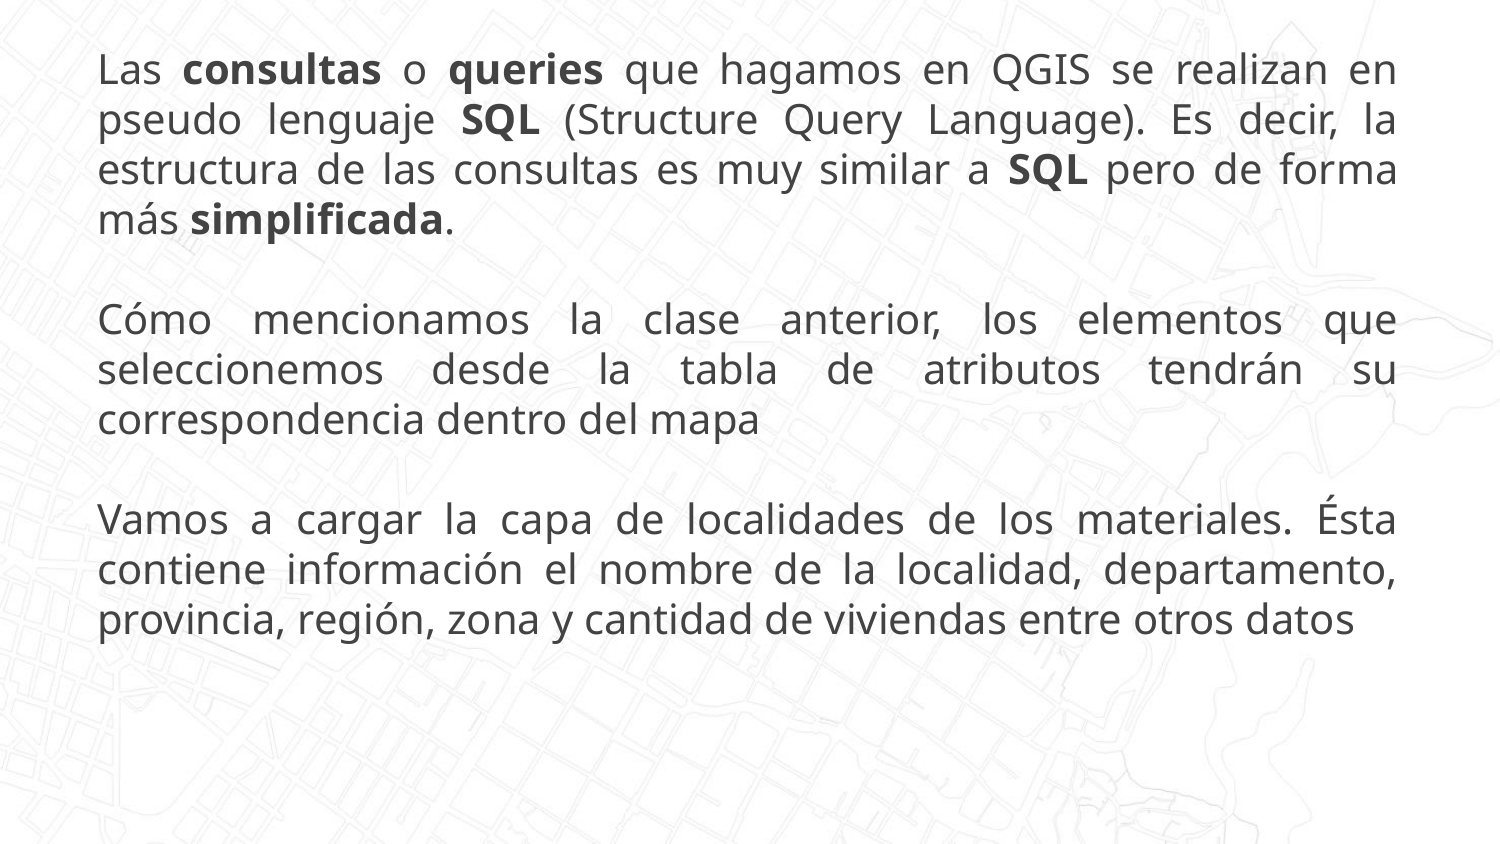

Las consultas o queries que hagamos en QGIS se realizan en pseudo lenguaje SQL (Structure Query Language). Es decir, la estructura de las consultas es muy similar a SQL pero de forma más simplificada.
Cómo mencionamos la clase anterior, los elementos que seleccionemos desde la tabla de atributos tendrán su correspondencia dentro del mapa
Vamos a cargar la capa de localidades de los materiales. Ésta contiene información el nombre de la localidad, departamento, provincia, región, zona y cantidad de viviendas entre otros datos